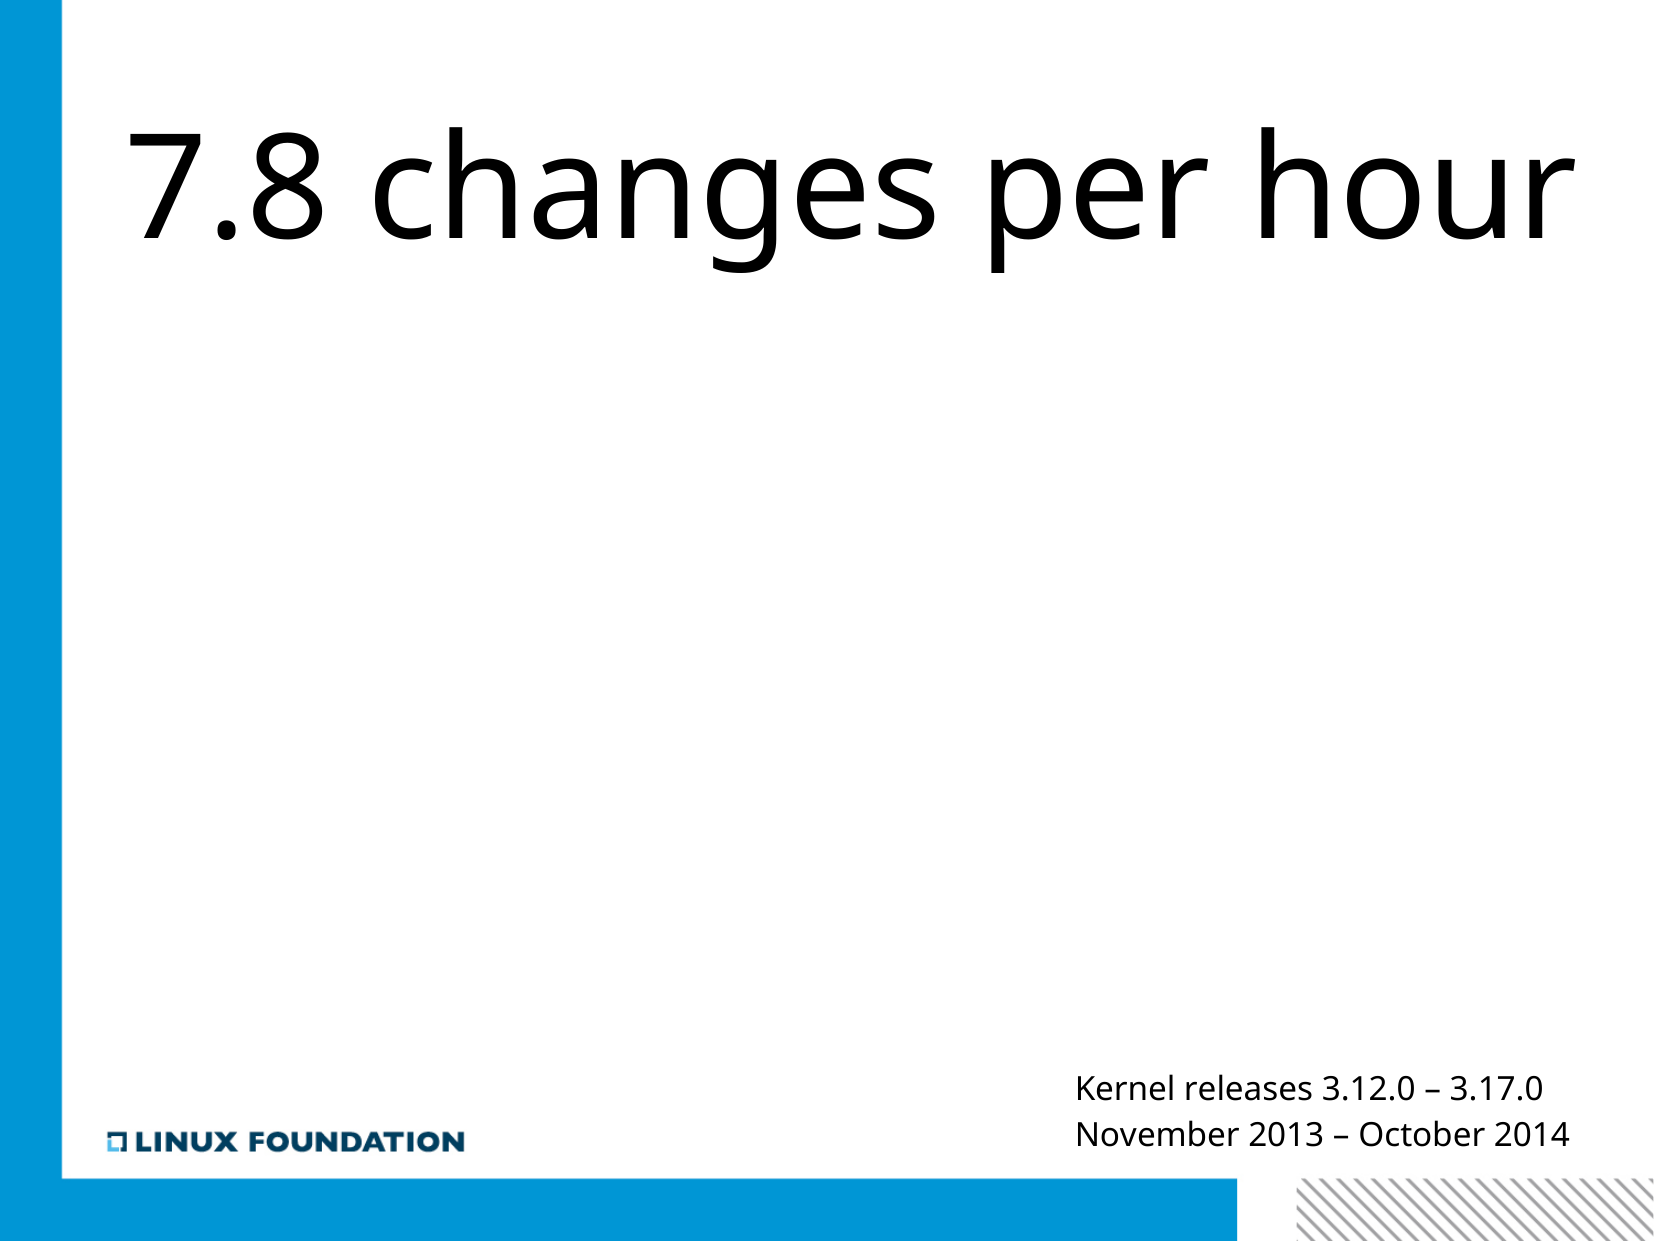

7.8 changes per hour
Kernel releases 3.12.0 – 3.17.0
November 2013 – October 2014